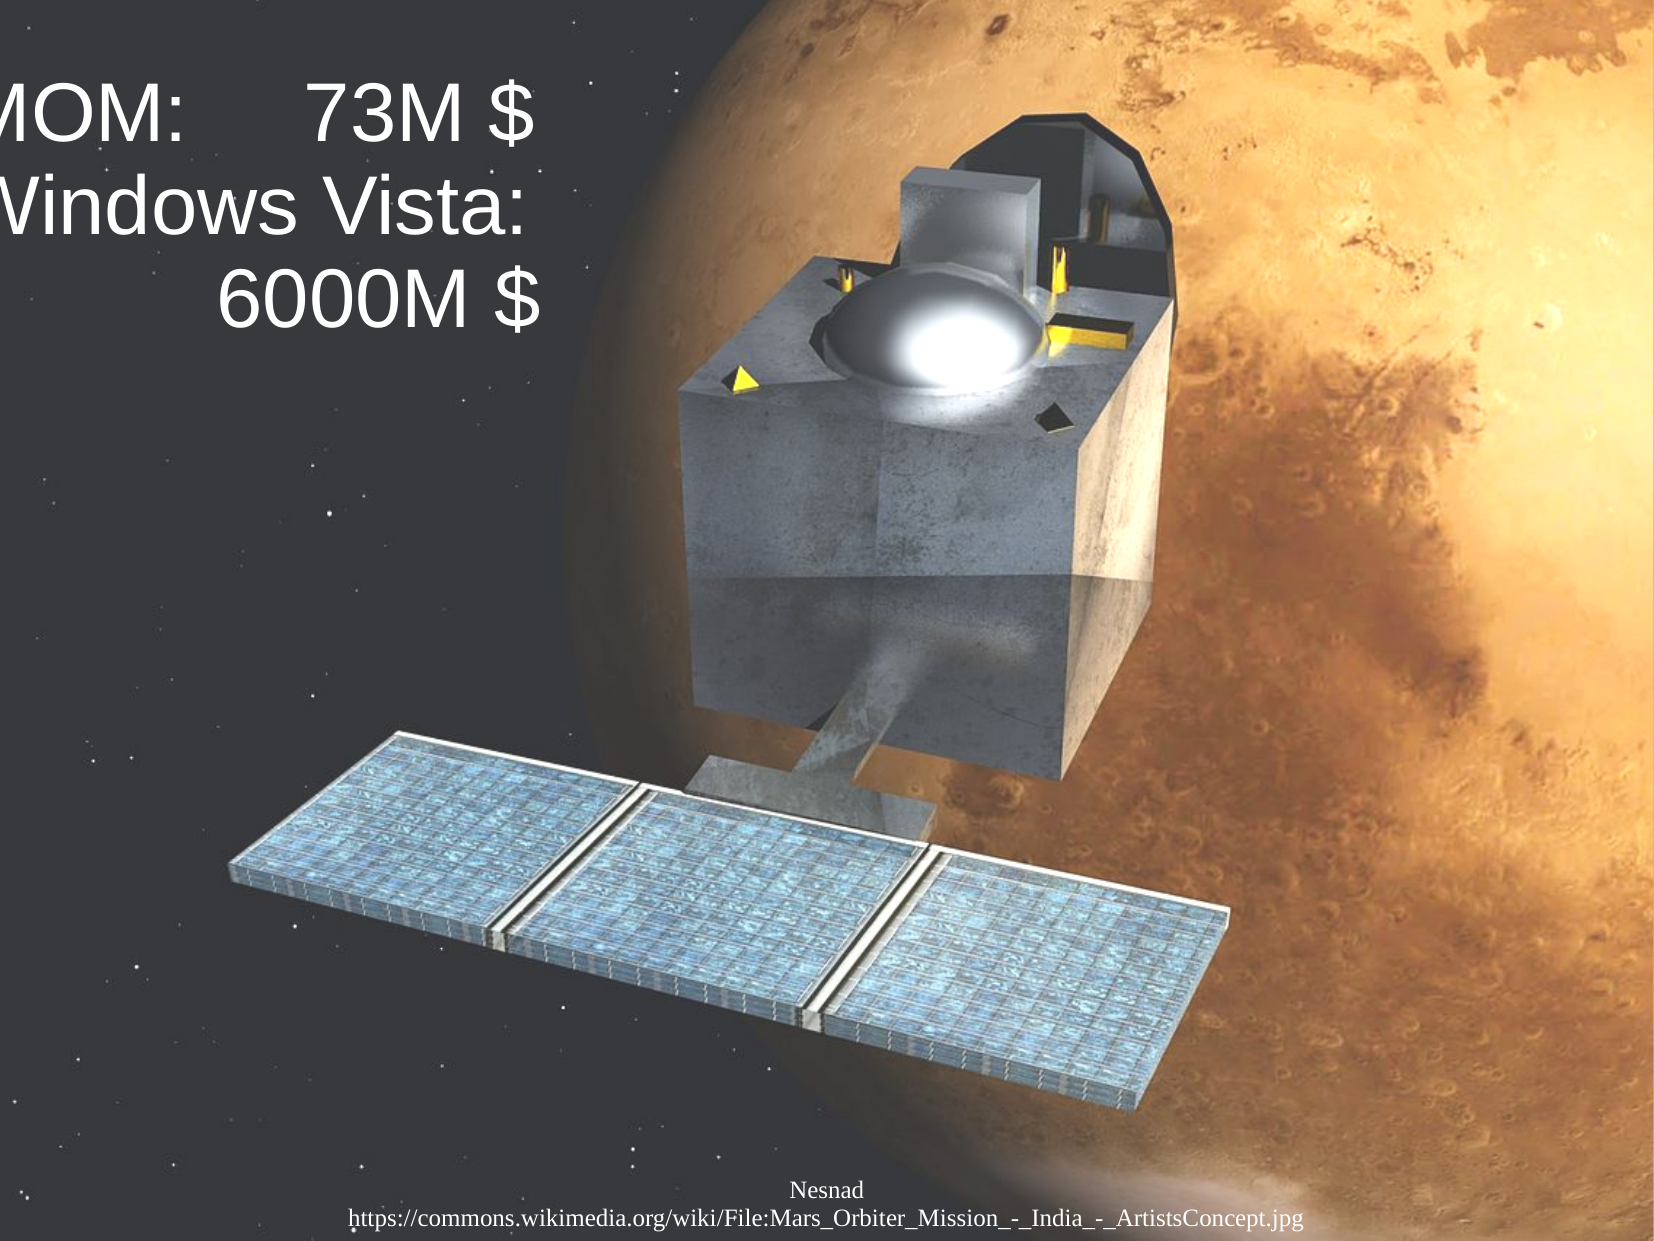

MOM: 73M $
Windows Vista:
 6000M $
Nesnad
https://commons.wikimedia.org/wiki/File:Mars_Orbiter_Mission_-_India_-_ArtistsConcept.jpg